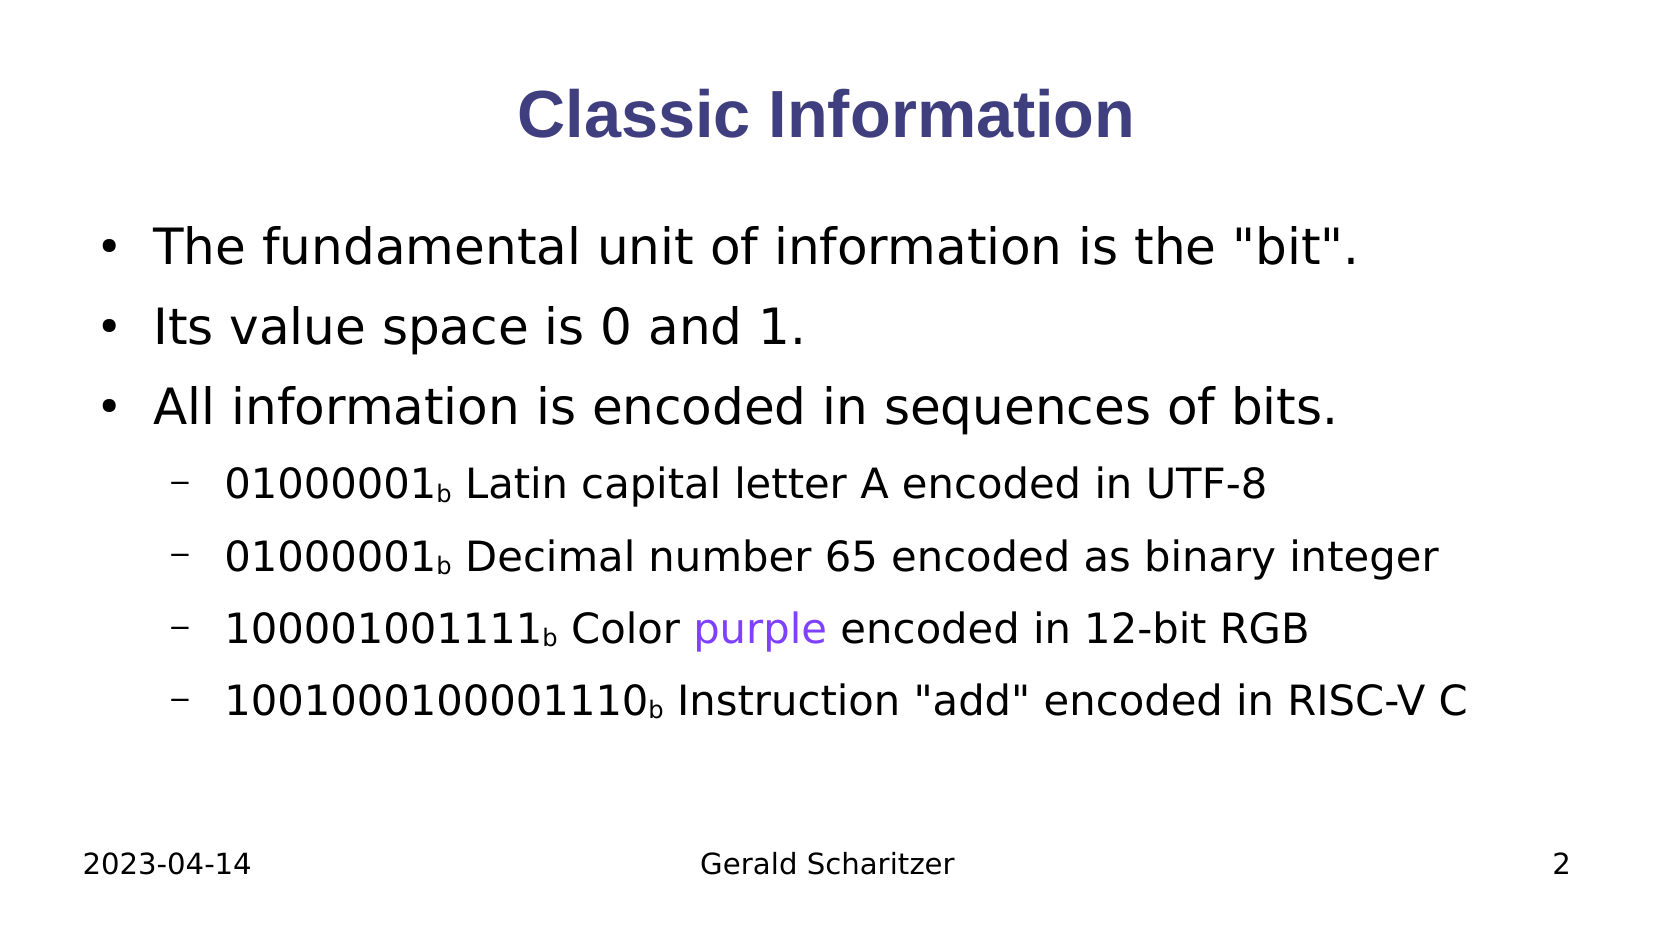

# Classic Information
The fundamental unit of information is the "bit".
Its value space is 0 and 1.
All information is encoded in sequences of bits.
01000001b Latin capital letter A encoded in UTF-8
01000001b Decimal number 65 encoded as binary integer
100001001111b Color purple encoded in 12-bit RGB
1001000100001110b Instruction "add" encoded in RISC-V C
2023-04-14
Gerald Scharitzer
2